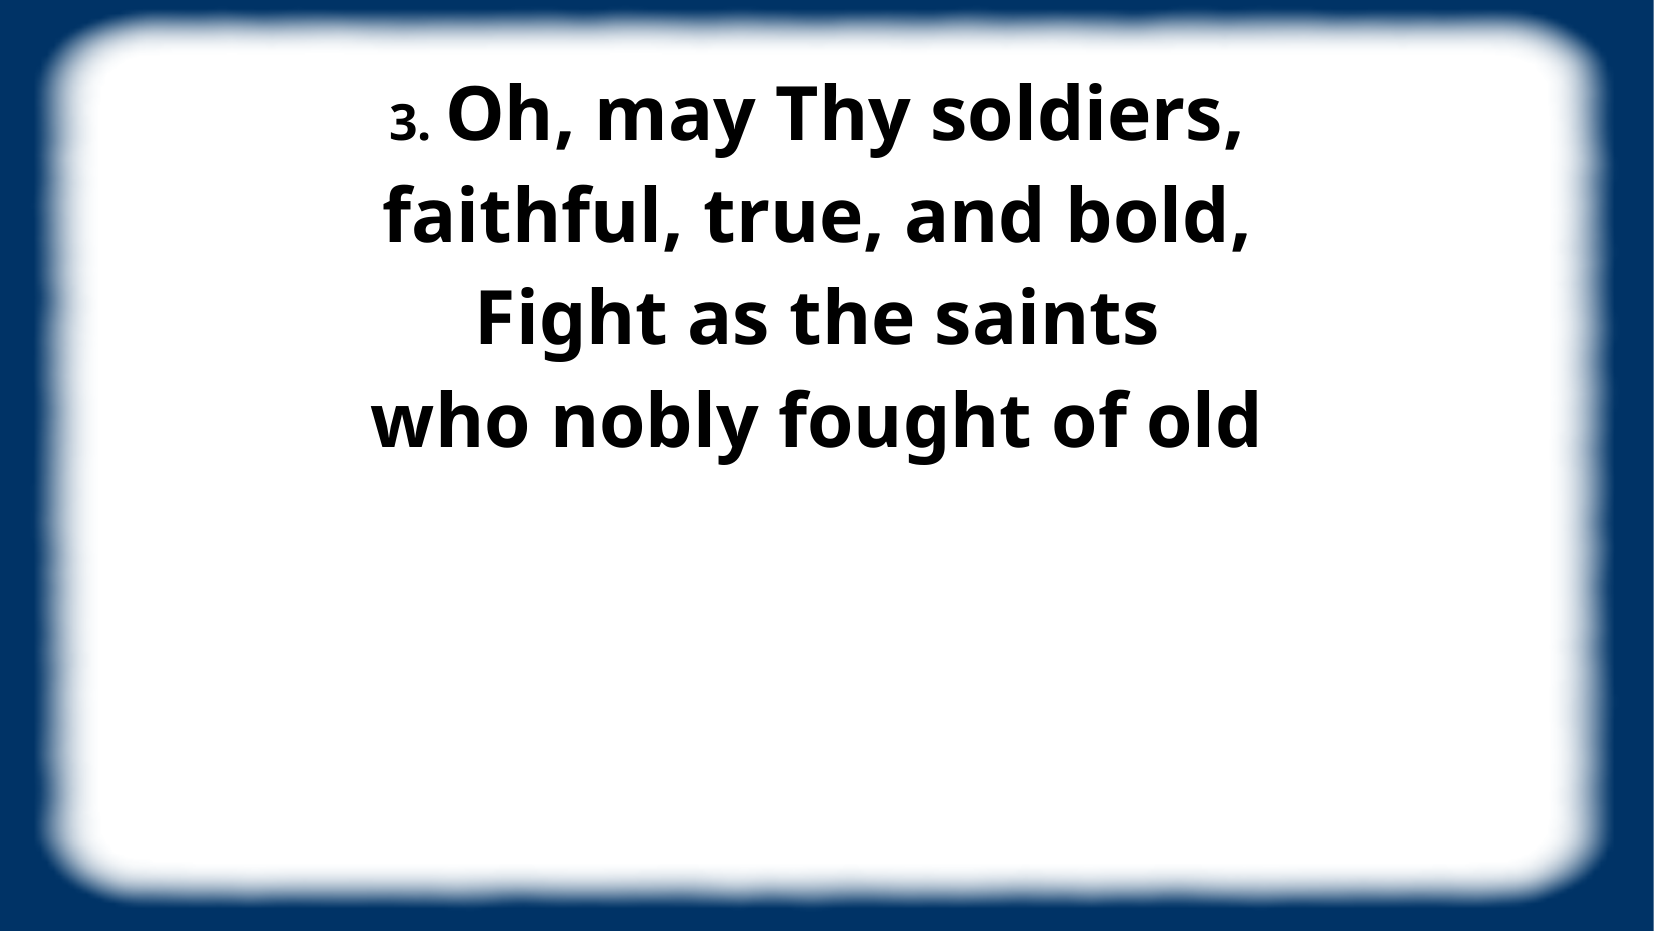

# 3. Oh, may Thy soldiers, faithful, true, and bold, Fight as the saints who nobly fought of old